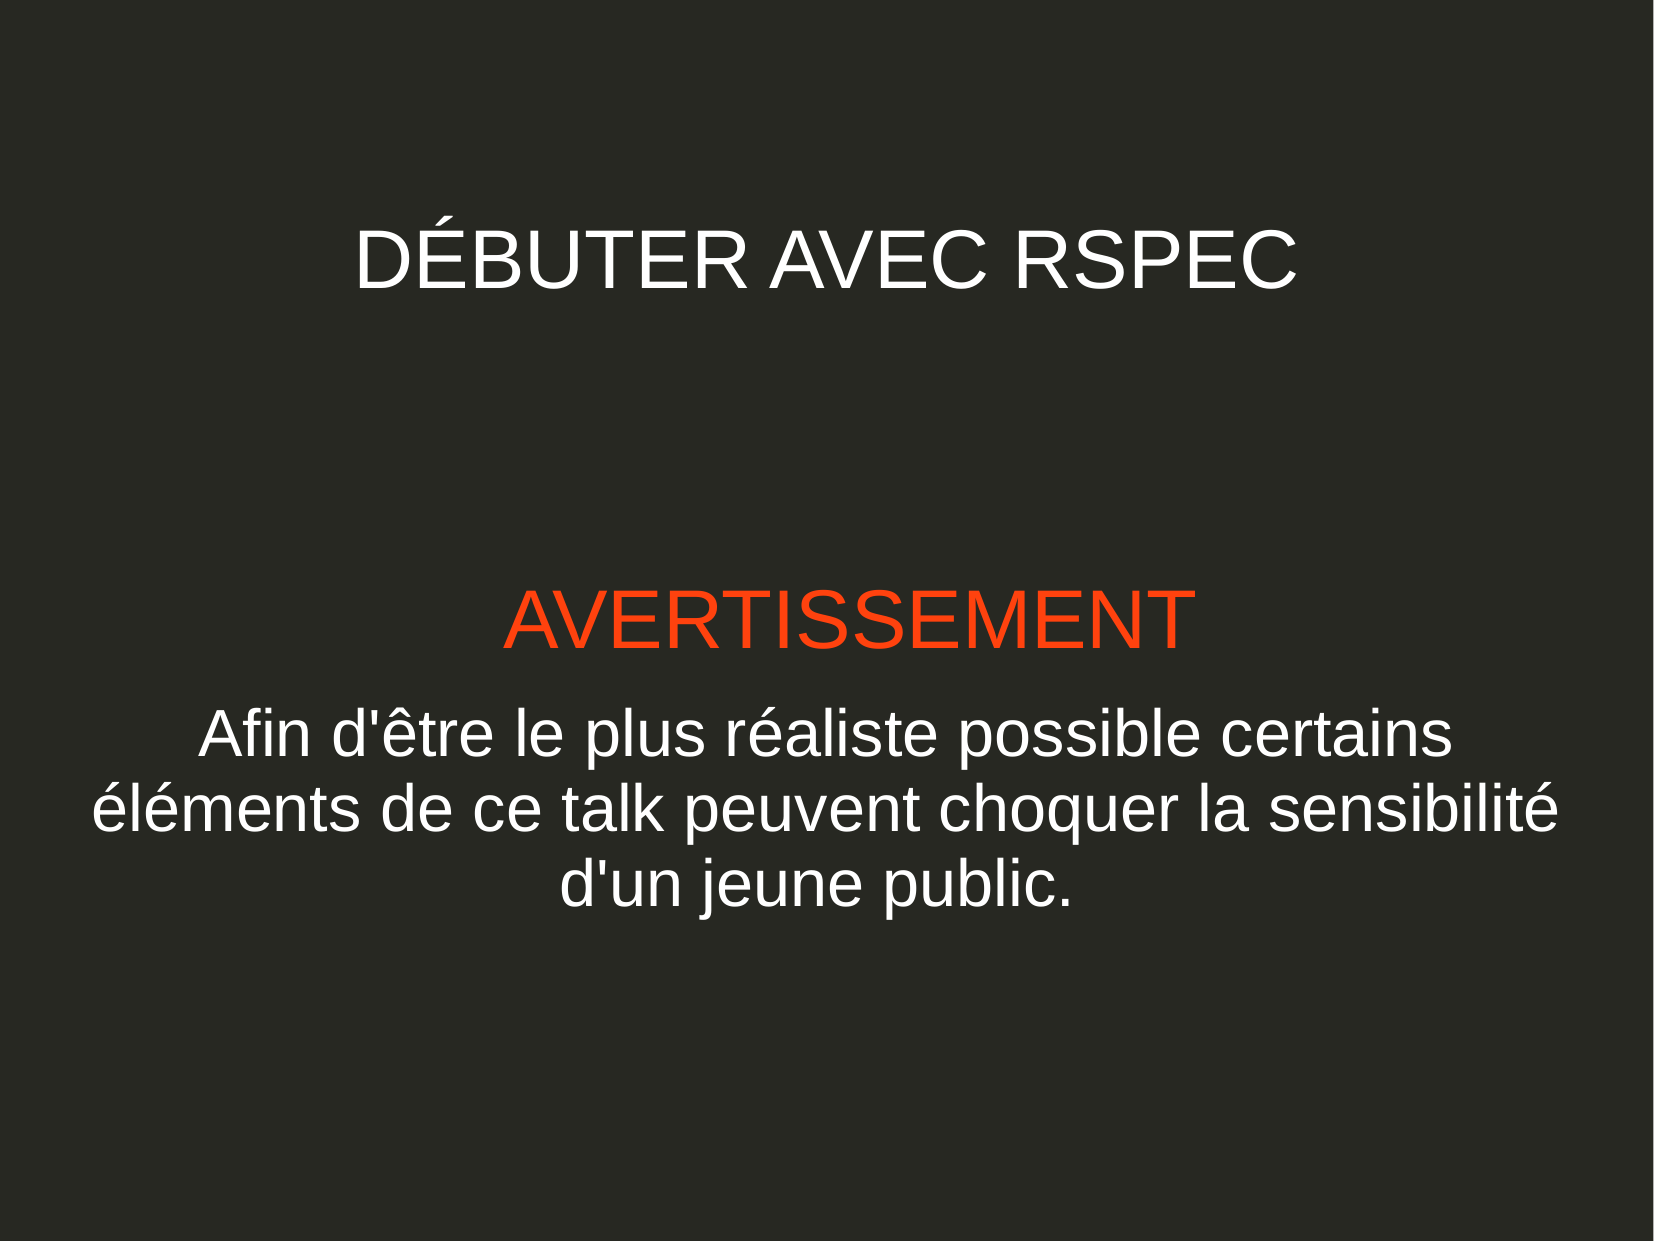

DÉBUTER AVEC RSPEC
Afin d'être le plus réaliste possible certains éléments de ce talk peuvent choquer la sensibilité d'un jeune public.
AVERTISSEMENT